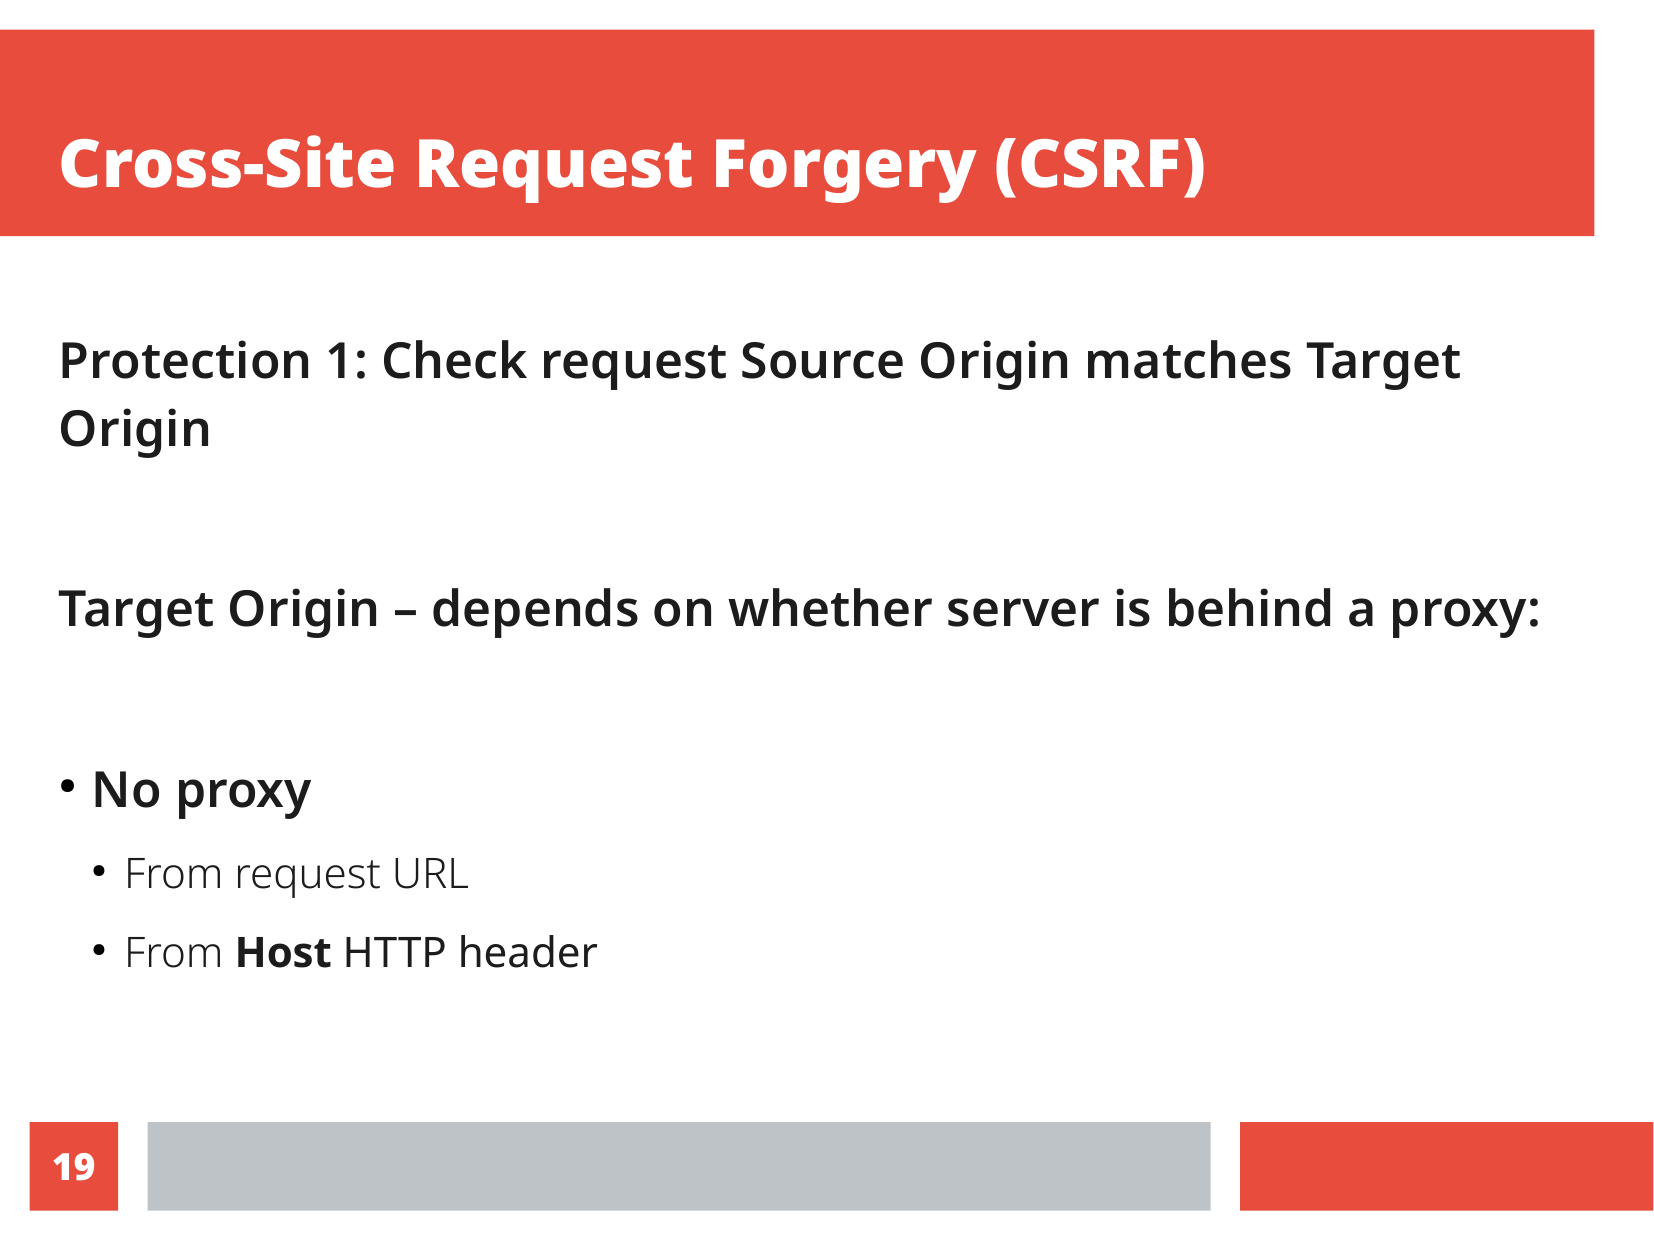

# Cross-Site Request Forgery (CSRF)
Protection 1: Check request Source Origin matches Target Origin
Target Origin – depends on whether server is behind a proxy:
No proxy
From request URL
From Host HTTP header
19